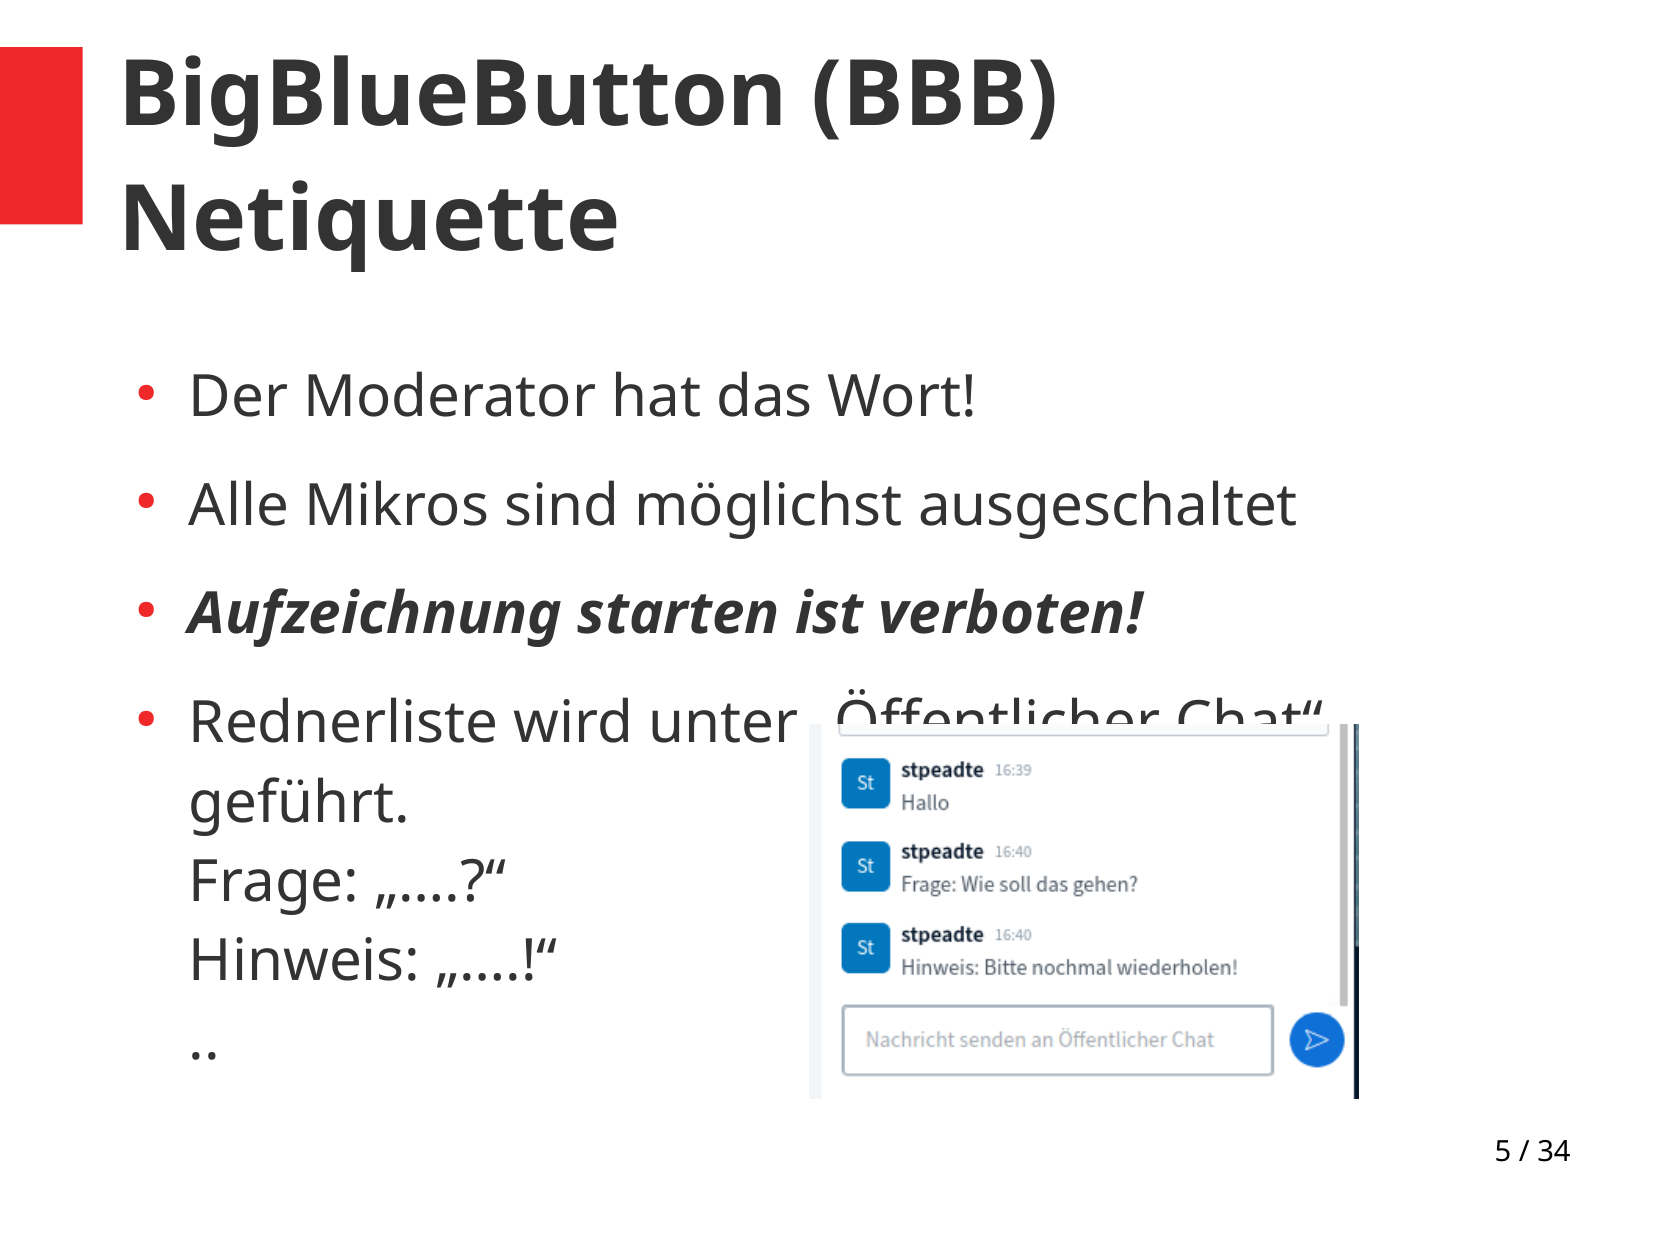

# BigBlueButton (BBB) Netiquette
Der Moderator hat das Wort!
Alle Mikros sind möglichst ausgeschaltet
Aufzeichnung starten ist verboten!
Rednerliste wird unter „Öffentlicher Chat“ geführt.
Frage: „….?“
Hinweis: „….!“
..
5